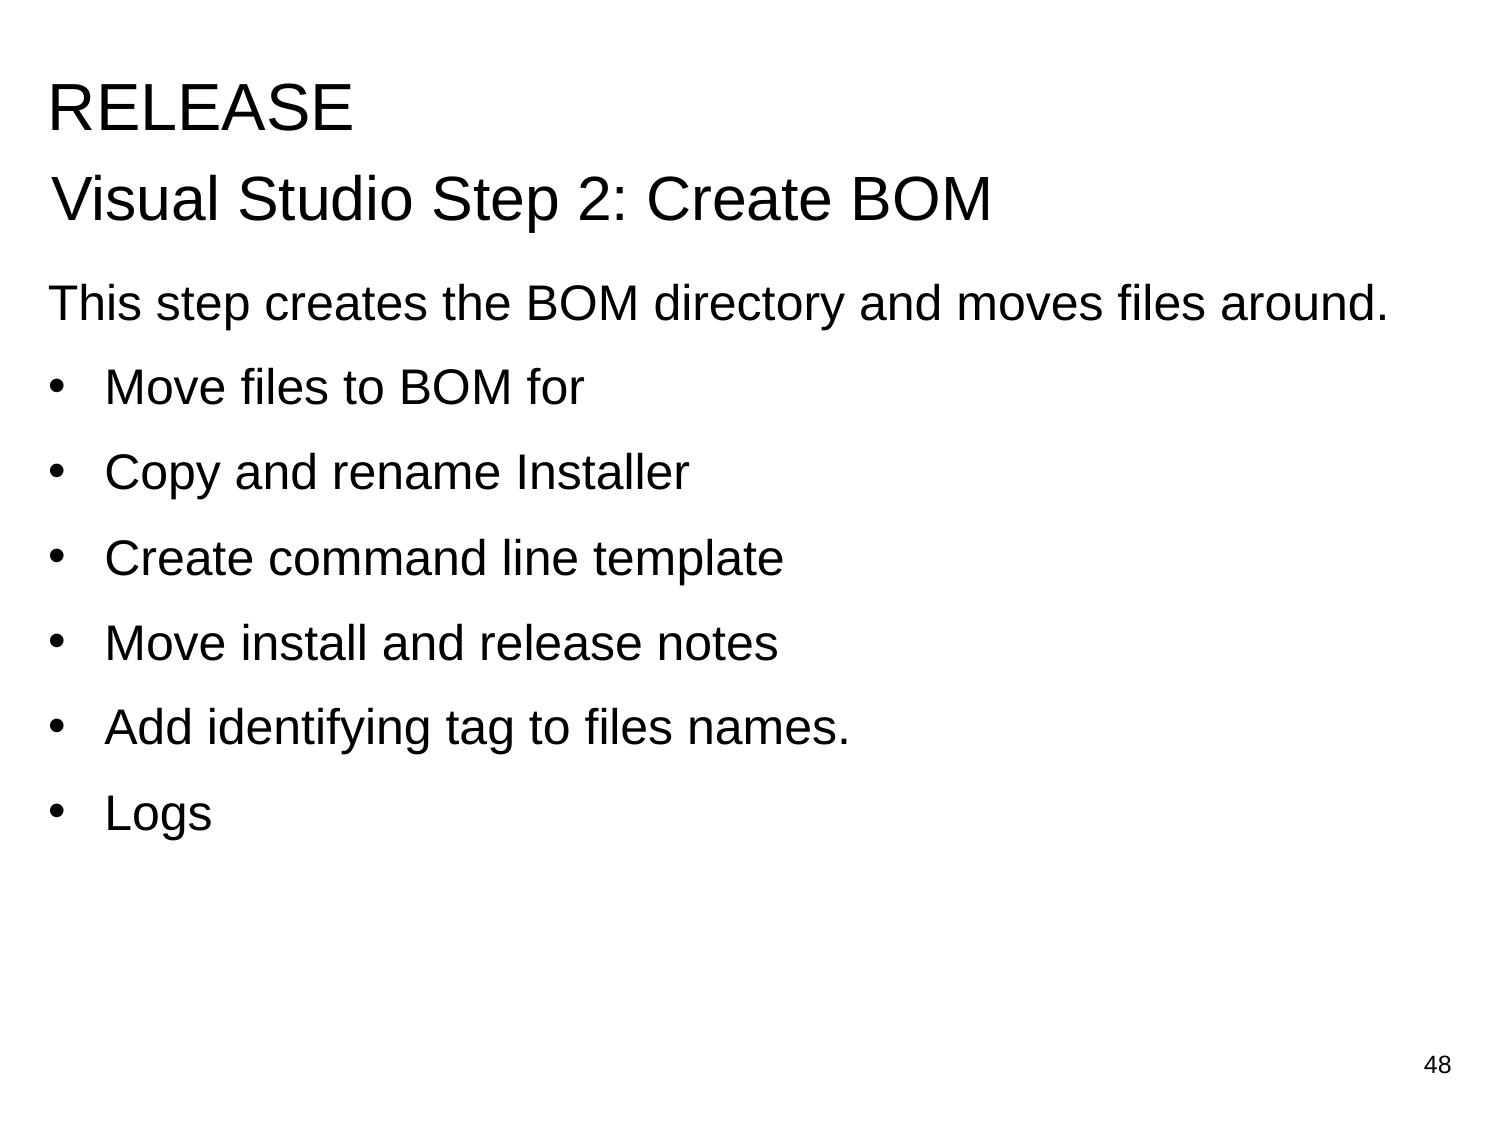

# Release
Visual Studio Step 2: Create BOM
This step creates the BOM directory and moves files around.
Move files to BOM for
Copy and rename Installer
Create command line template
Move install and release notes
Add identifying tag to files names.
Logs